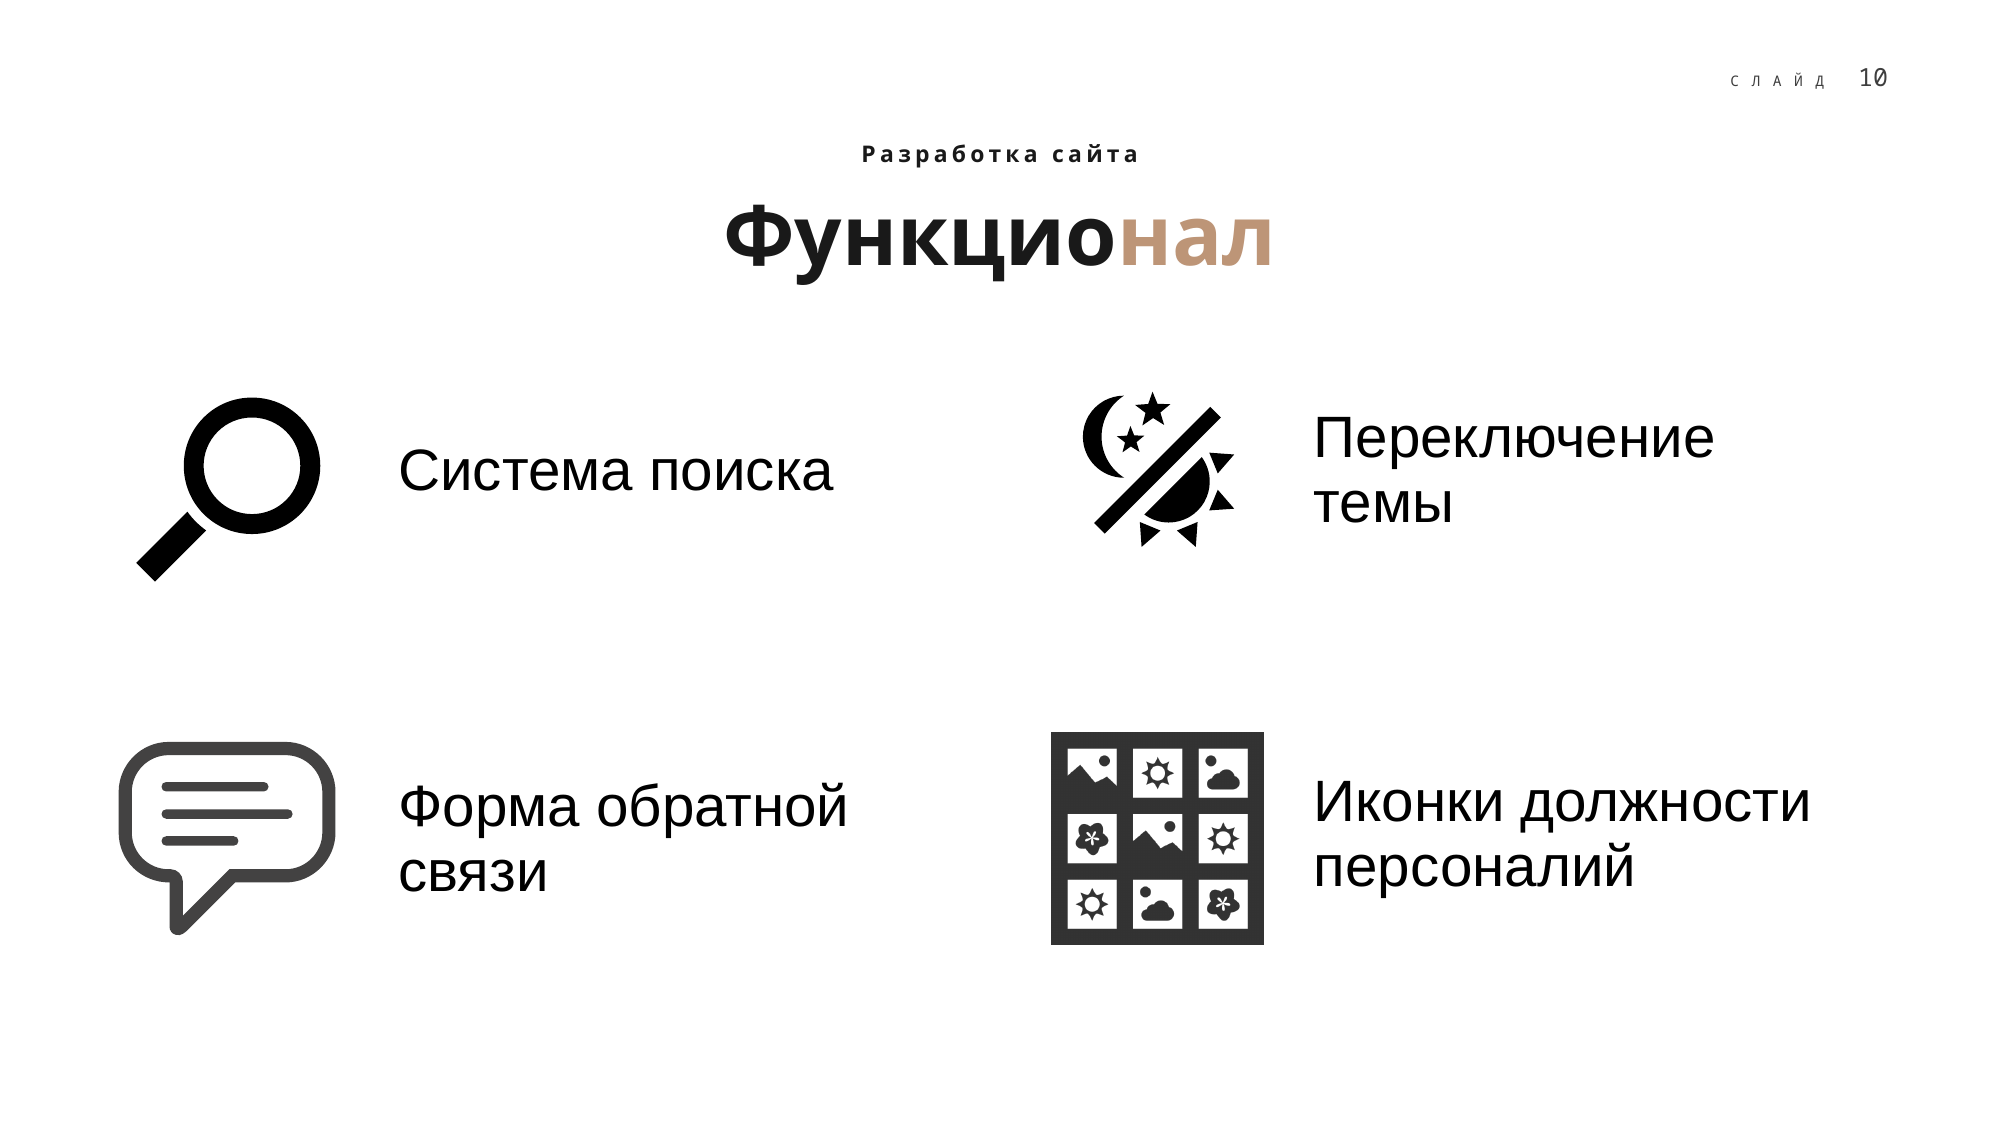

Разработка сайта
Функционал
Переключение
темы
Система поиска
Иконки должности персоналий
Форма обратной
связи